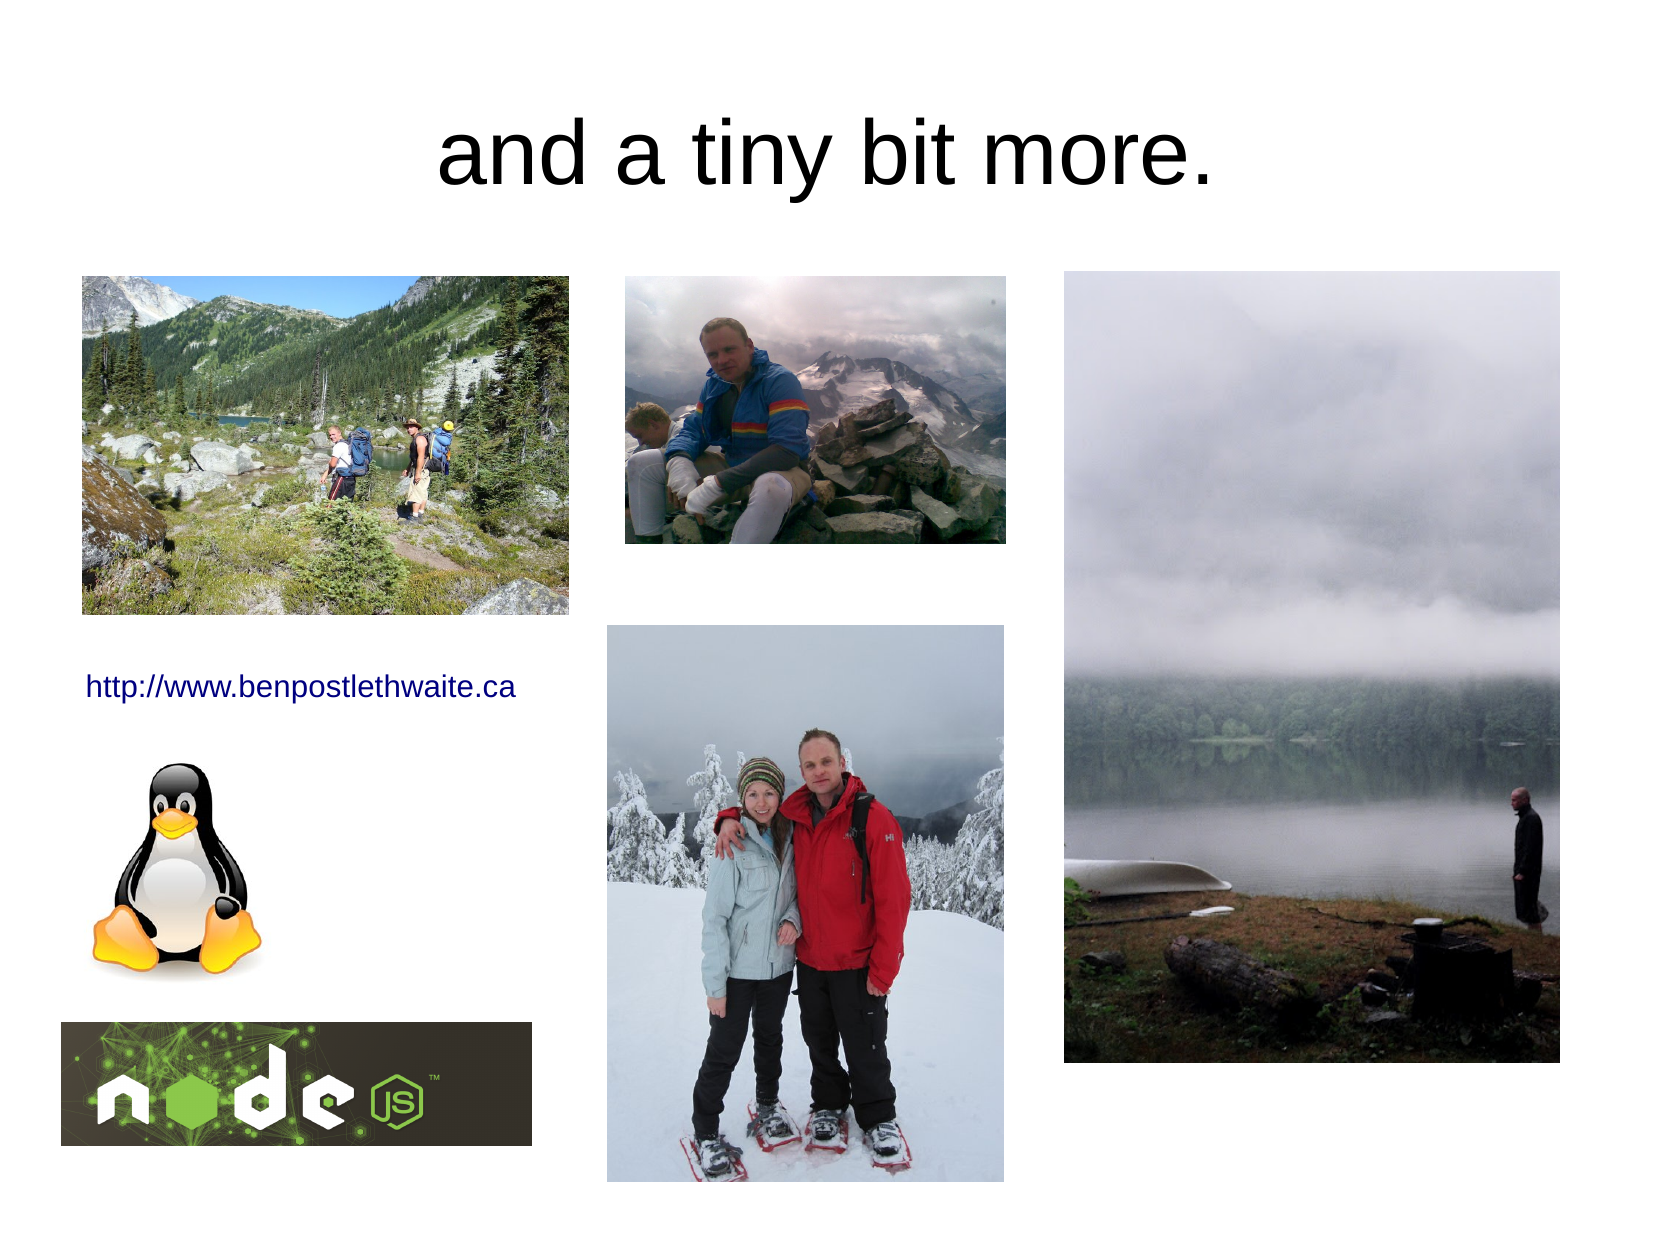

# and a tiny bit more.
http://www.benpostlethwaite.ca